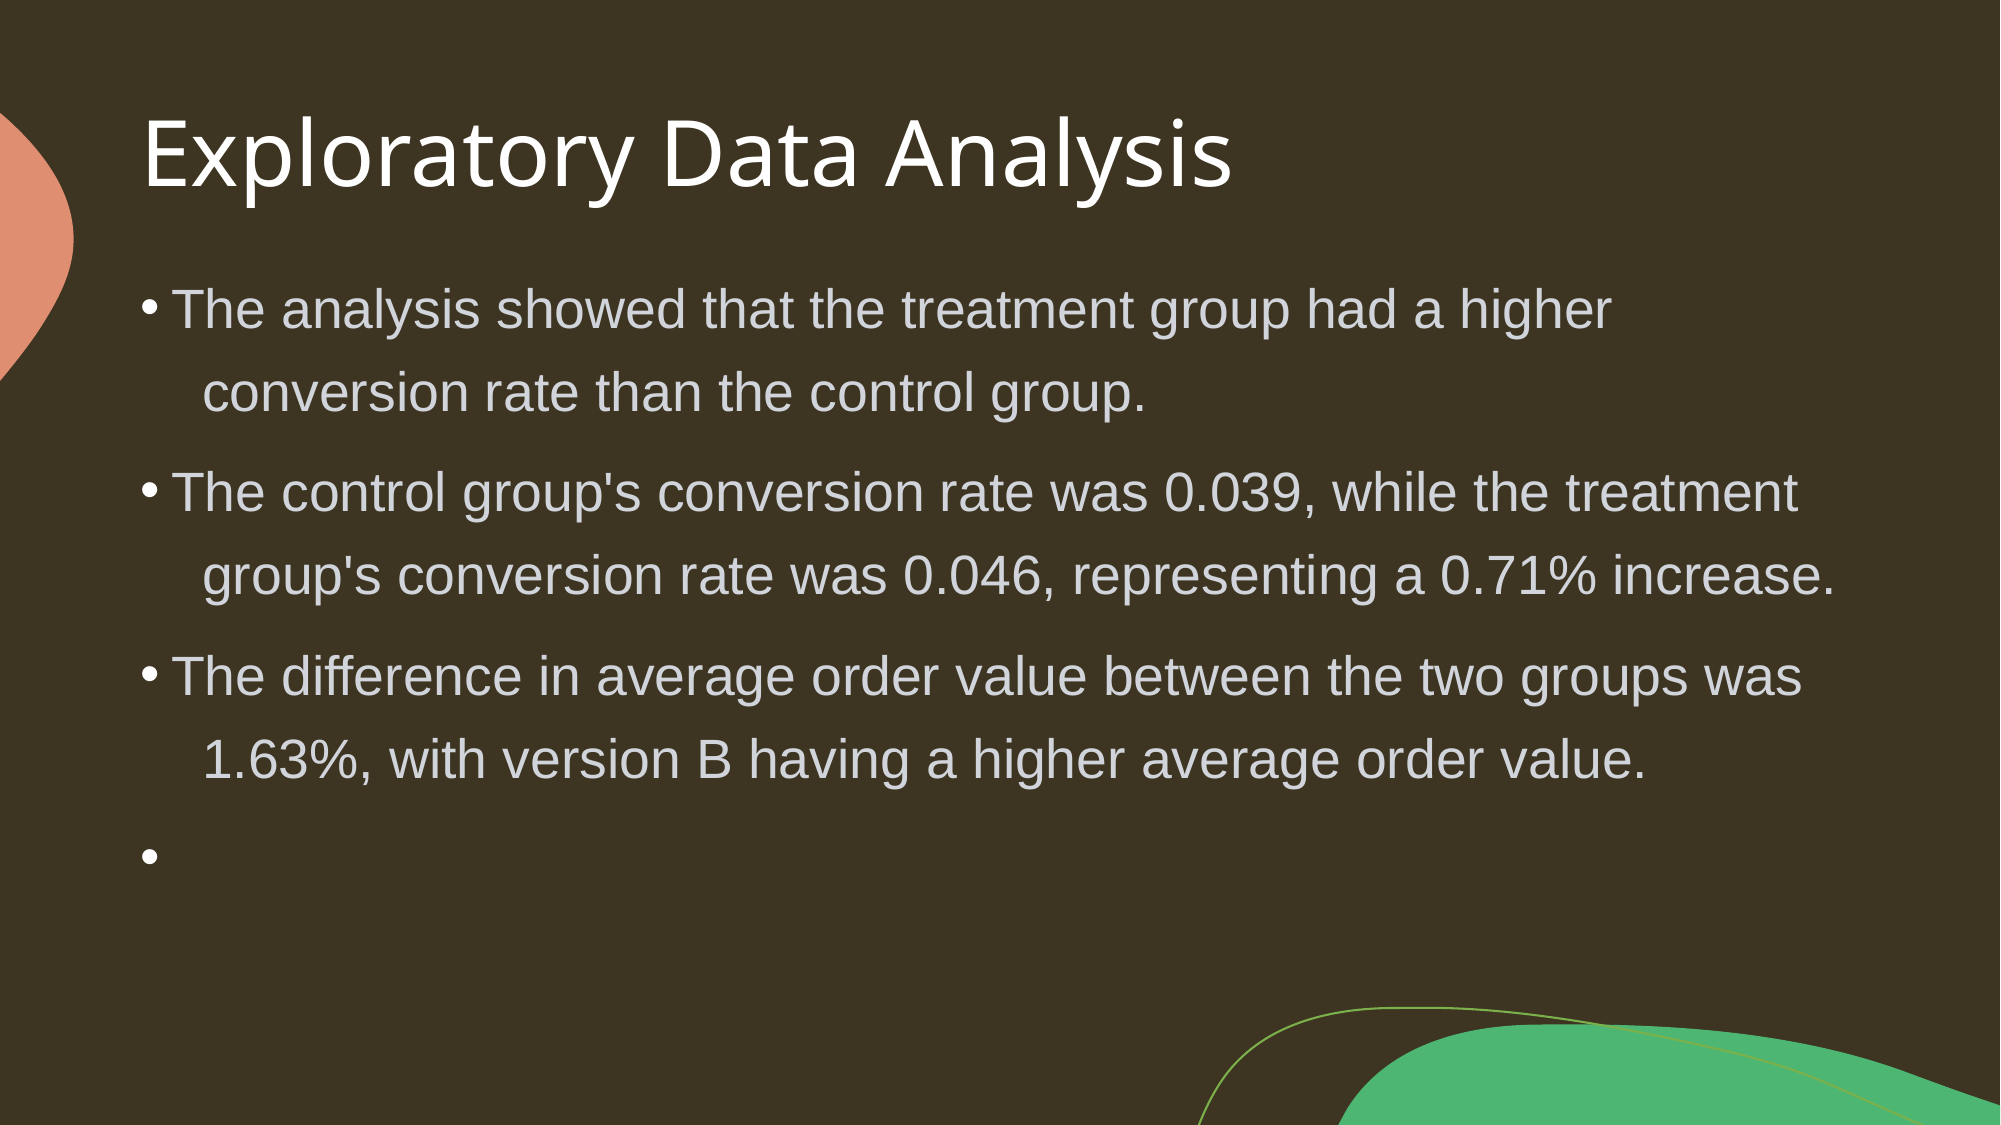

# Exploratory Data Analysis
The analysis showed that the treatment group had a higher conversion rate than the control group.
The control group's conversion rate was 0.039, while the treatment group's conversion rate was 0.046, representing a 0.71% increase.
The difference in average order value between the two groups was 1.63%, with version B having a higher average order value.